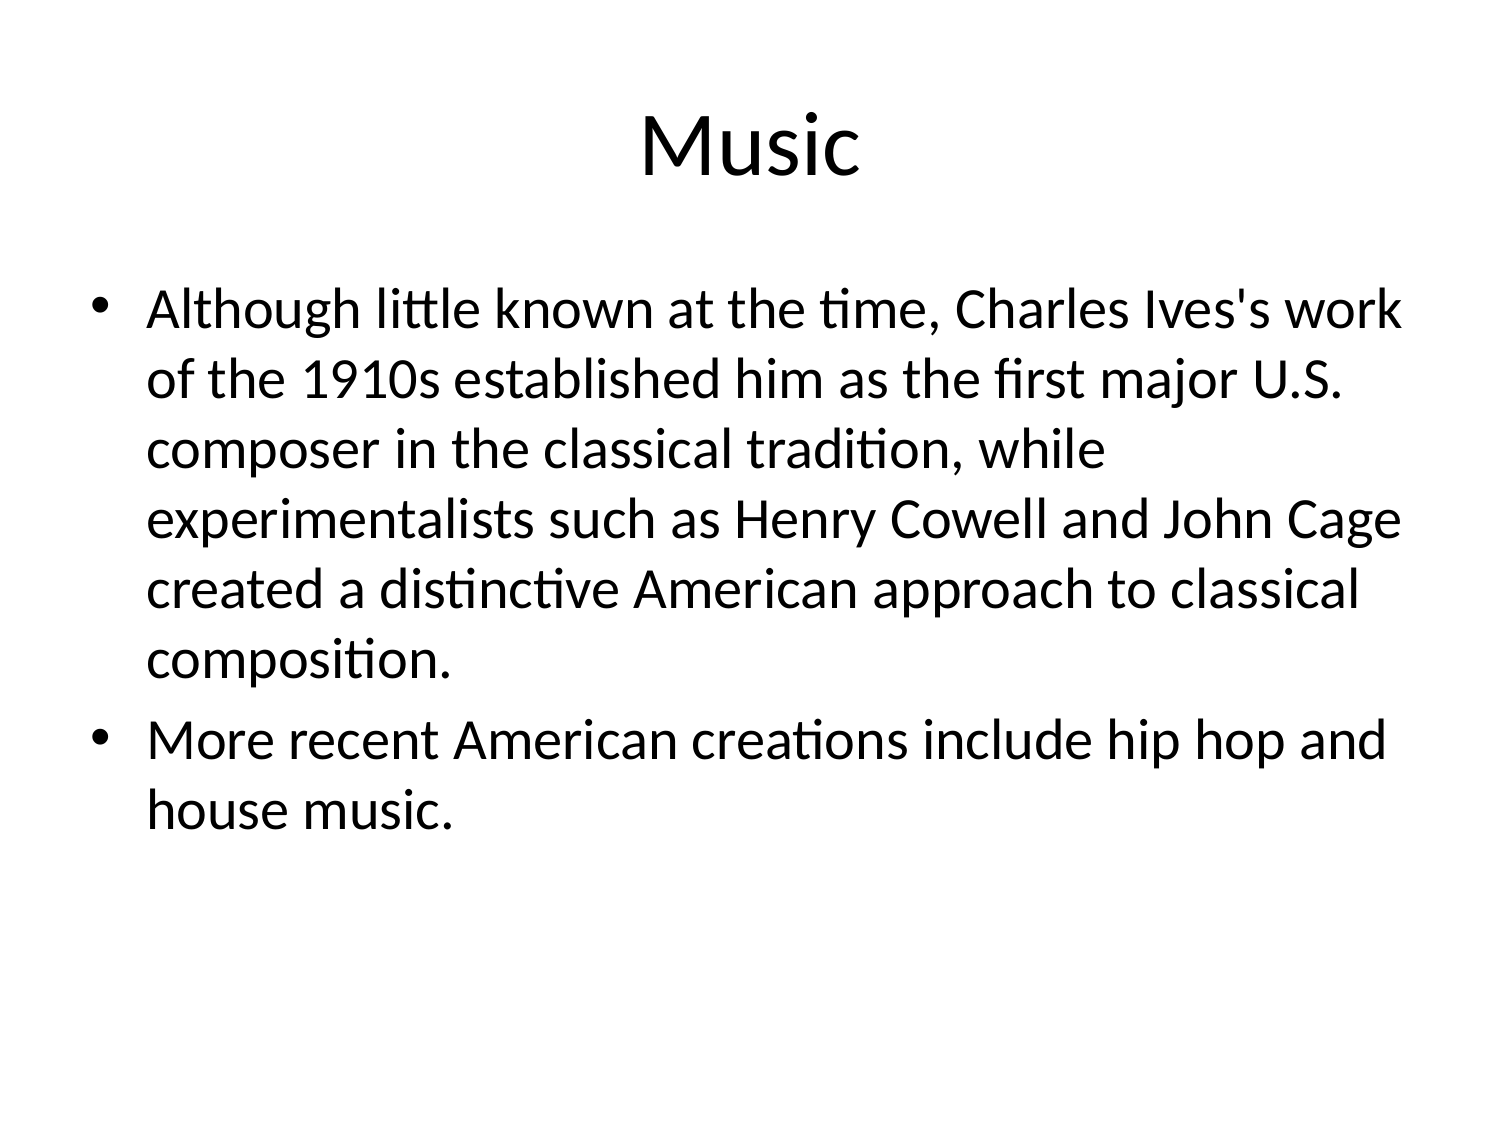

# Music
Although little known at the time, Charles Ives's work of the 1910s established him as the first major U.S. composer in the classical tradition, while experimentalists such as Henry Cowell and John Cage created a distinctive American approach to classical composition.
More recent American creations include hip hop and house music.